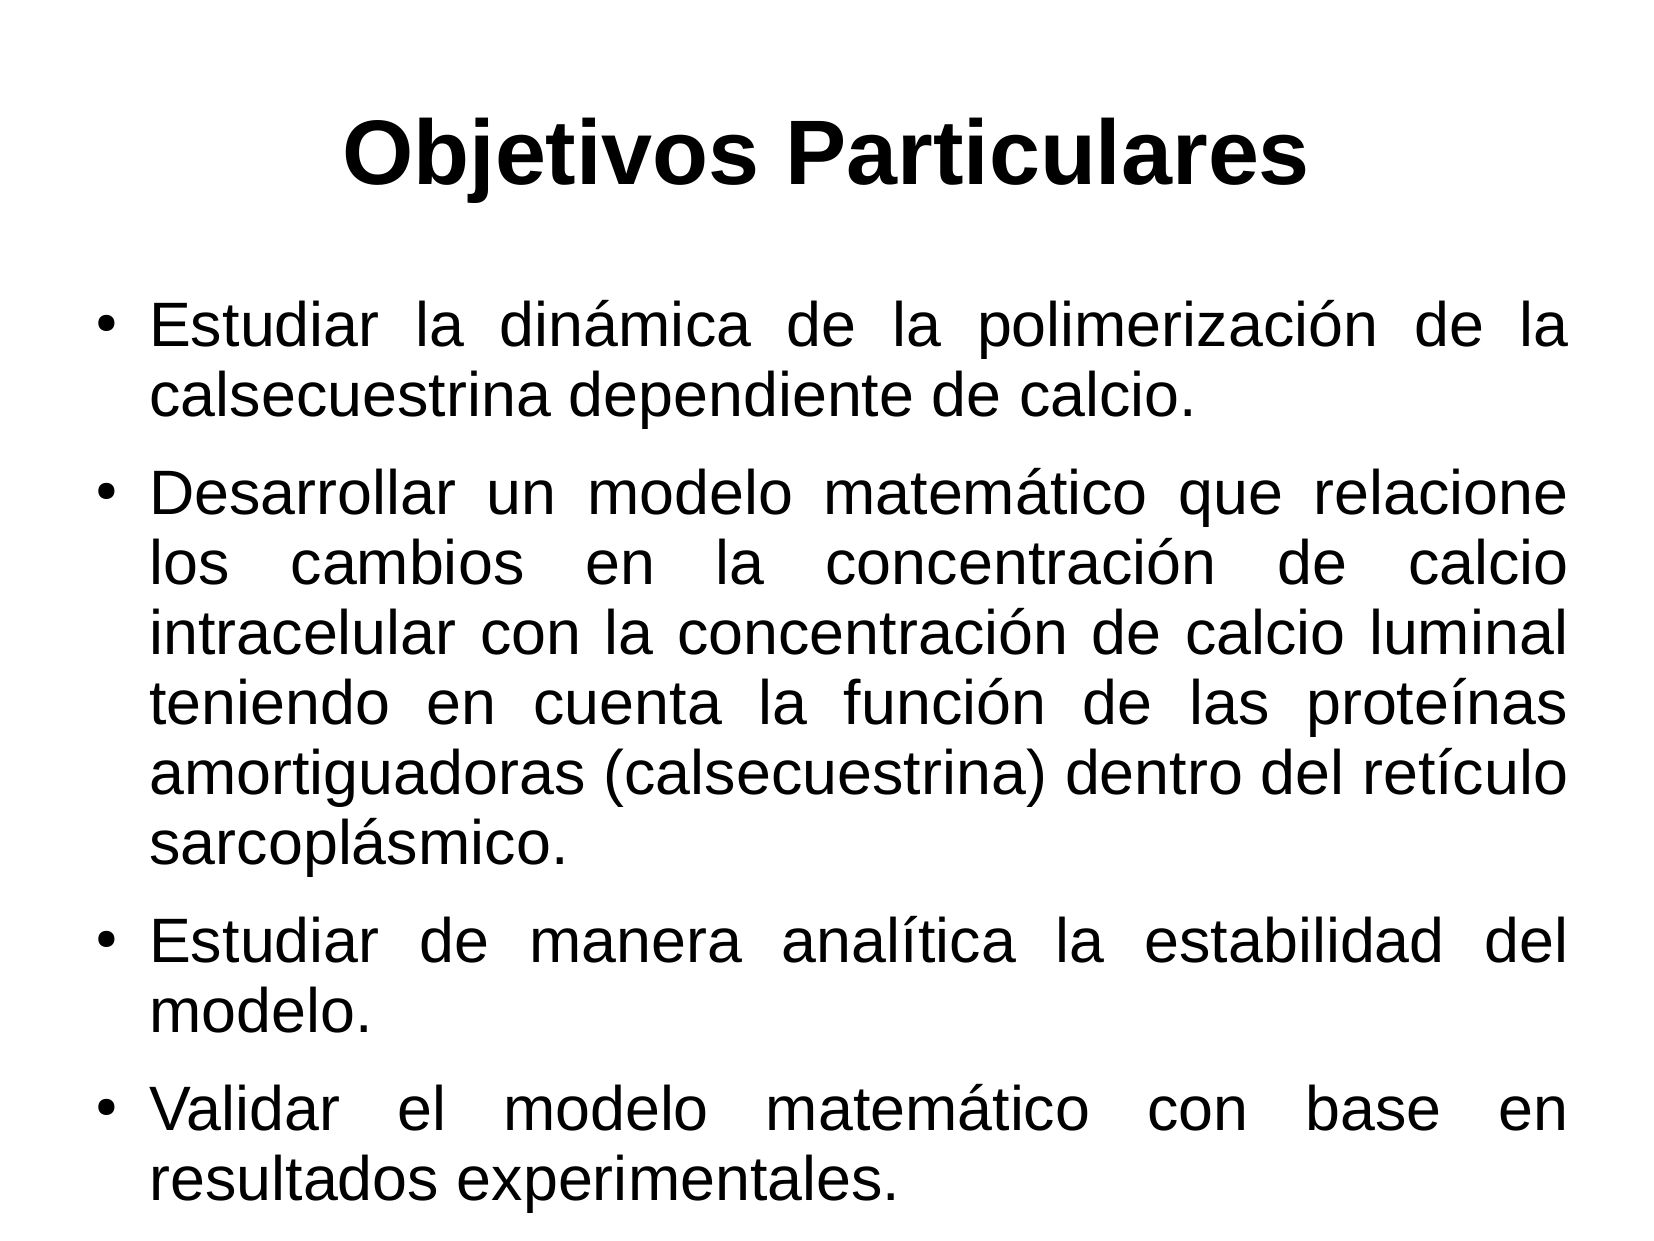

# Objetivos Particulares
Estudiar la dinámica de la polimerización de la calsecuestrina dependiente de calcio.
Desarrollar un modelo matemático que relacione los cambios en la concentración de calcio intracelular con la concentración de calcio luminal teniendo en cuenta la función de las proteínas amortiguadoras (calsecuestrina) dentro del retículo sarcoplásmico.
Estudiar de manera analítica la estabilidad del modelo.
Validar el modelo matemático con base en resultados experimentales.